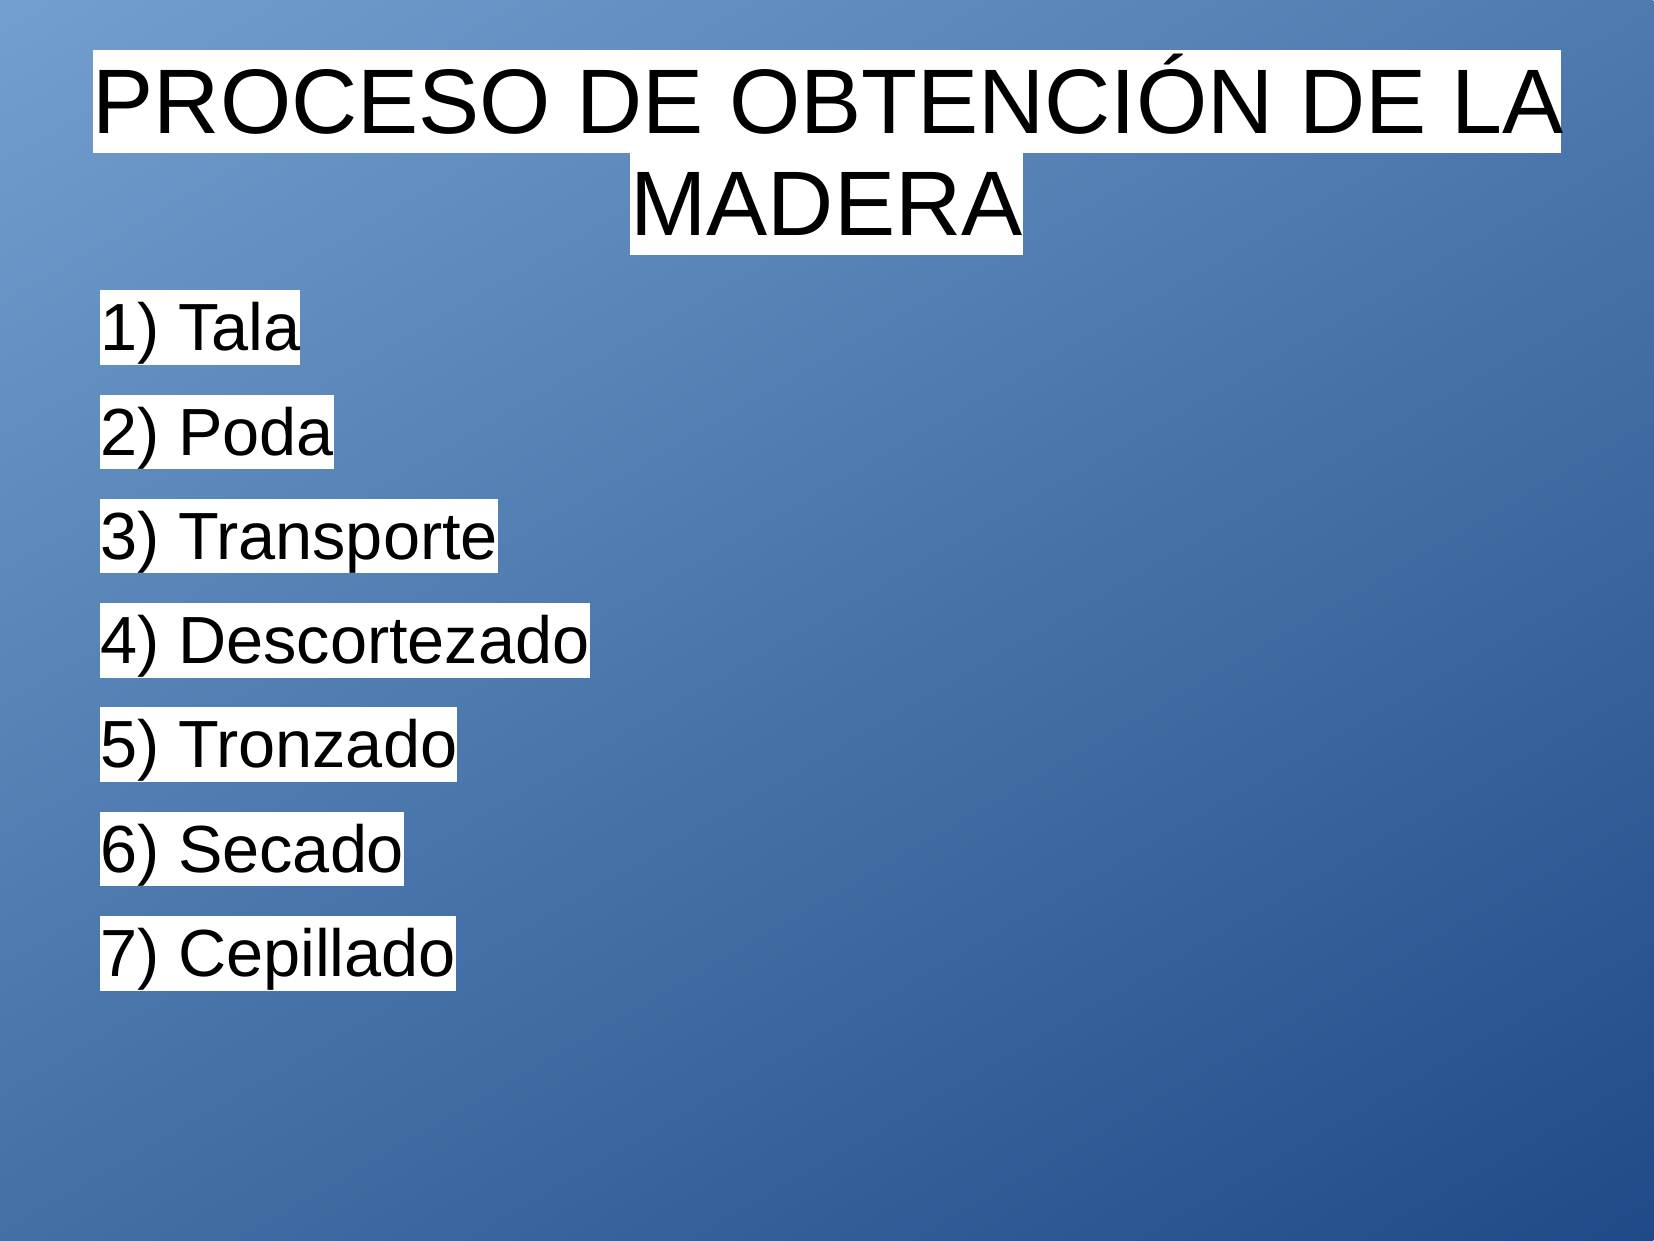

# PROCESO DE OBTENCIÓN DE LA MADERA
 Tala
 Poda
 Transporte
 Descortezado
 Tronzado
 Secado
 Cepillado